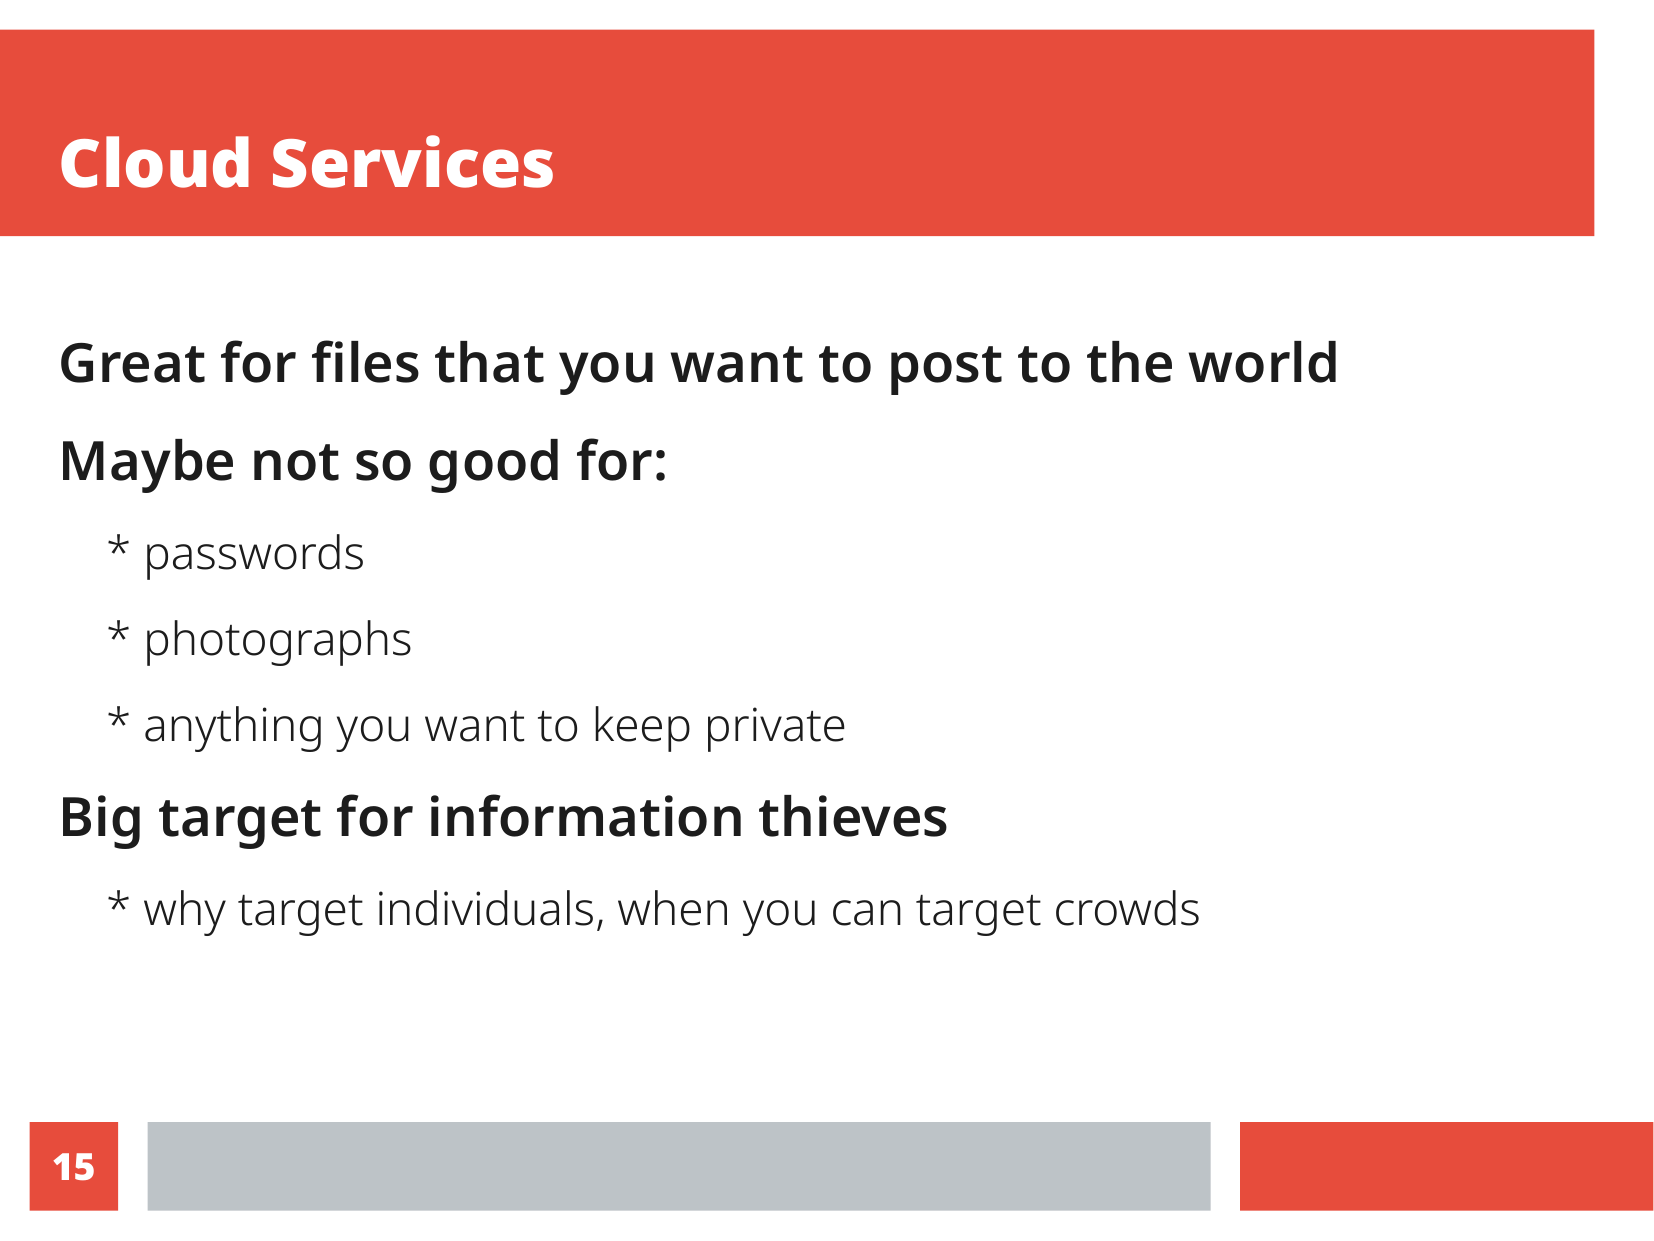

# Cloud Services
Great for files that you want to post to the world
Maybe not so good for:
* passwords
* photographs
* anything you want to keep private
Big target for information thieves
* why target individuals, when you can target crowds
15